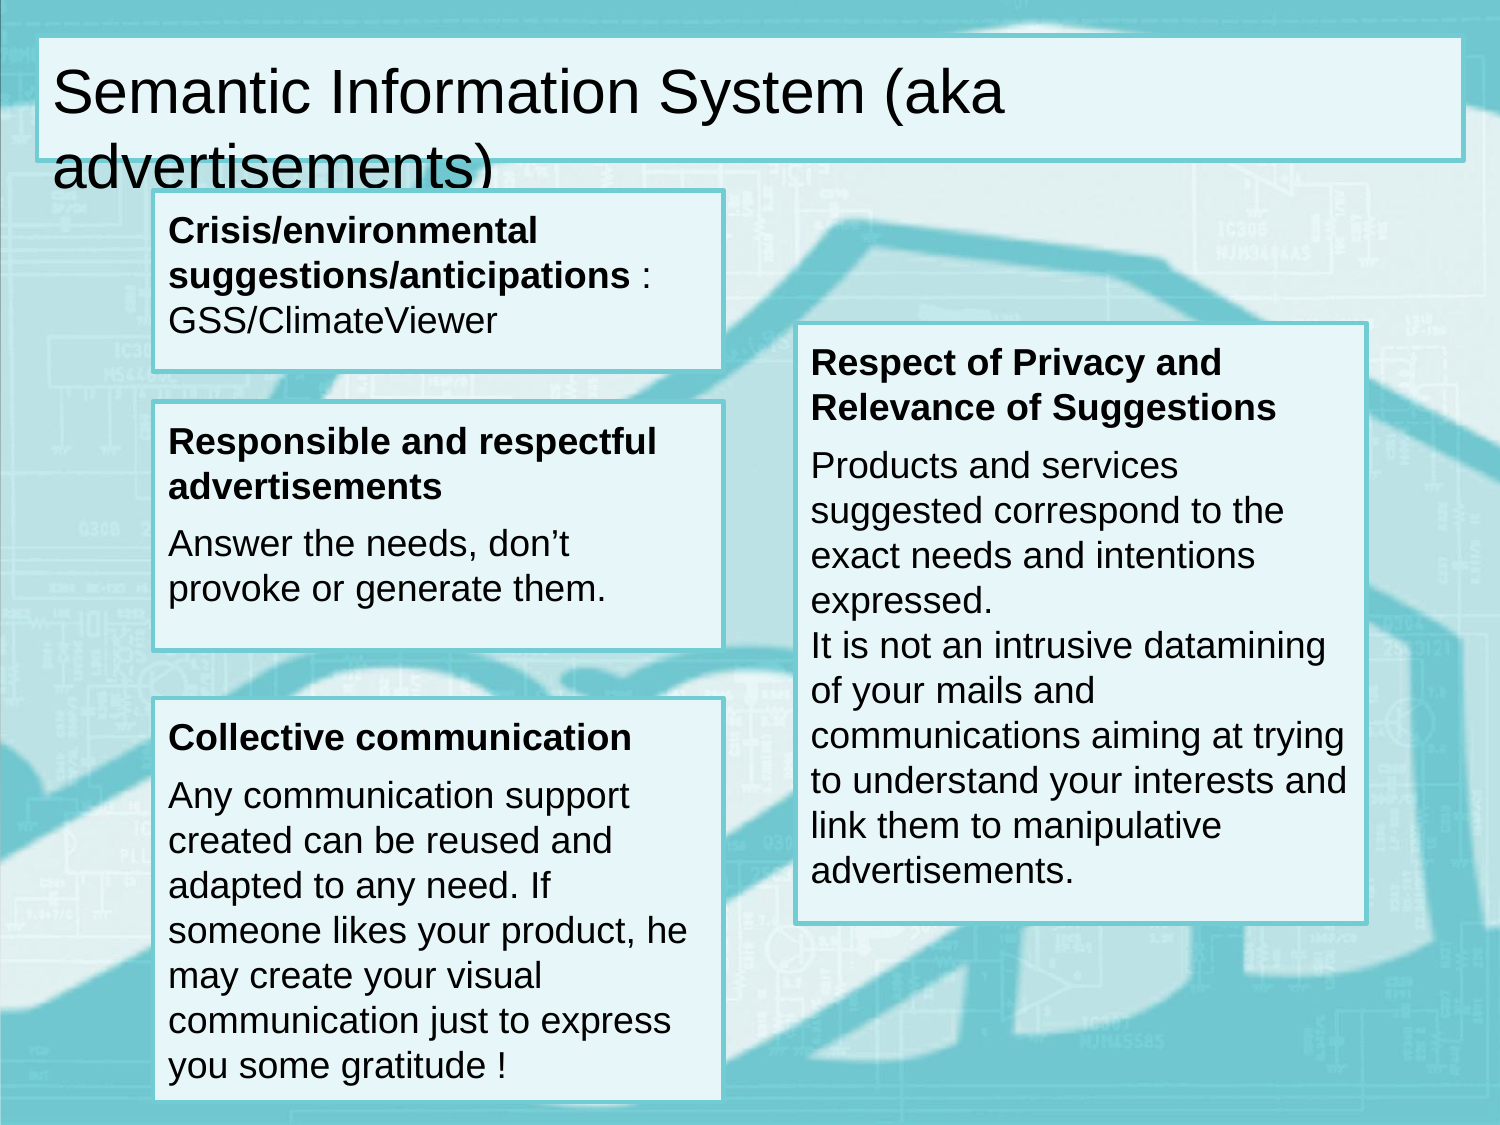

Semantic Information System (aka advertisements)
Crisis/environmental suggestions/anticipations : GSS/ClimateViewer
Respect of Privacy and Relevance of Suggestions
Products and services suggested correspond to the exact needs and intentions expressed.
It is not an intrusive datamining of your mails and communications aiming at trying to understand your interests and link them to manipulative advertisements.
Responsible and respectful advertisements
Answer the needs, don’t provoke or generate them.
Collective communication
Any communication support created can be reused and adapted to any need. If someone likes your product, he may create your visual communication just to express you some gratitude !